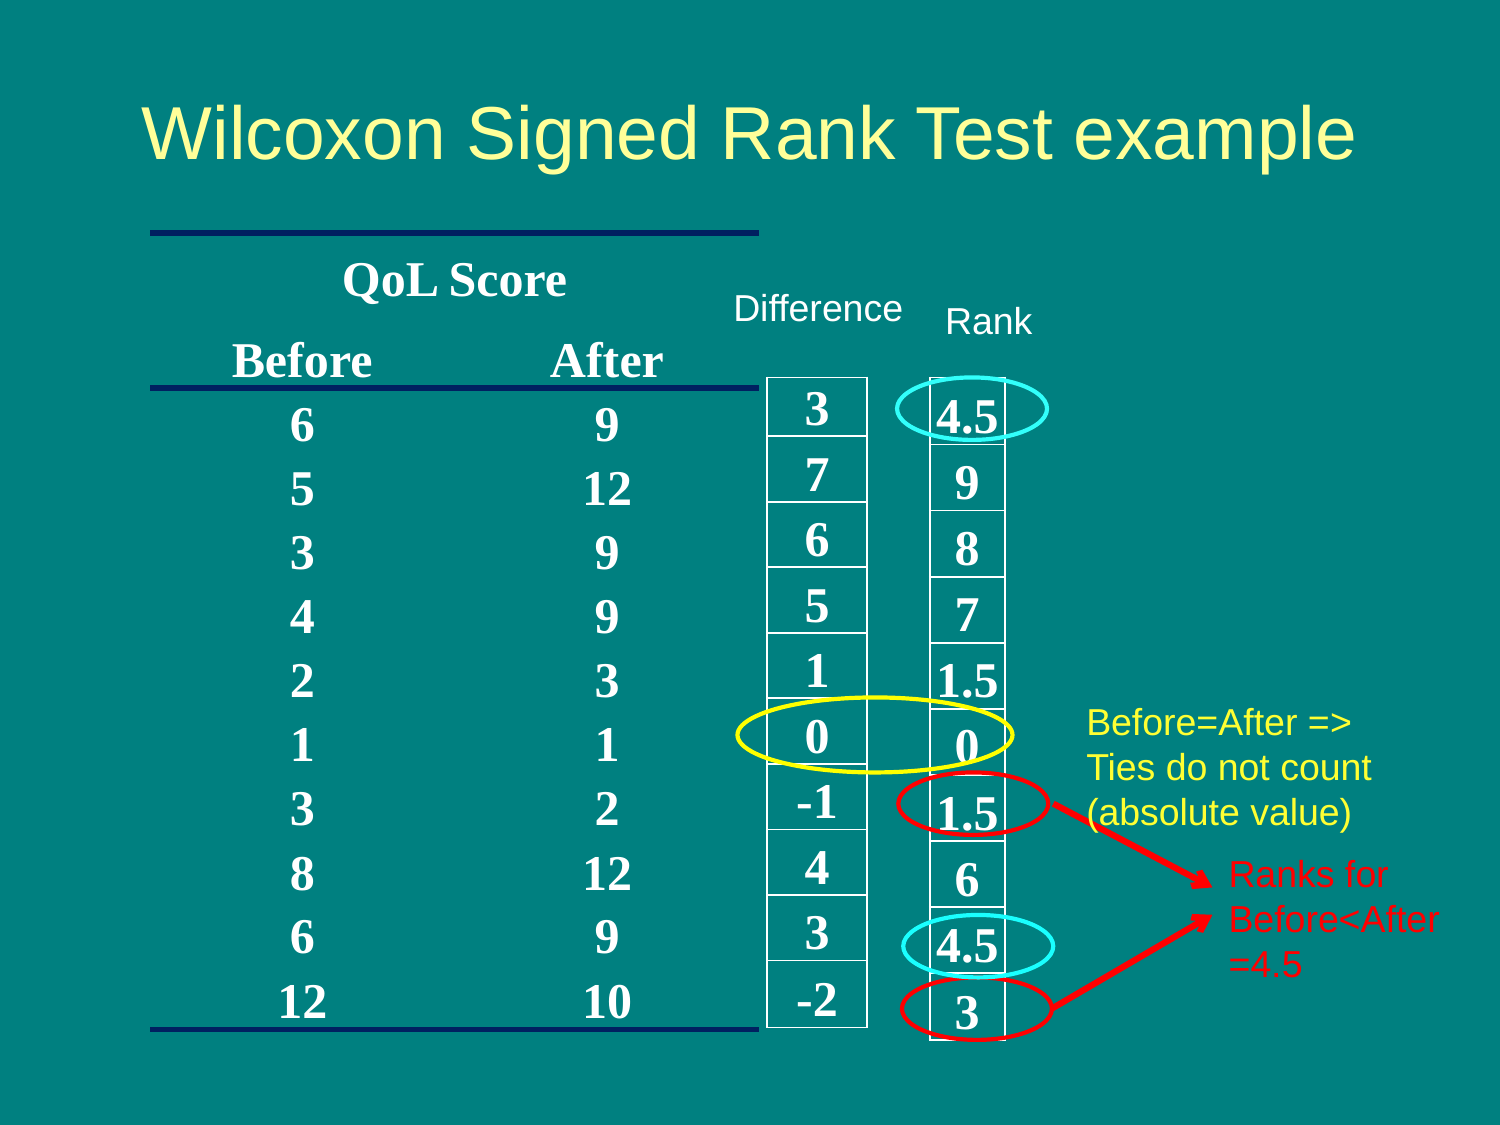

# Wilcoxon Signed Rank Test example
| QoL Score | |
| --- | --- |
| Before | After |
| 6 | 9 |
| 5 | 12 |
| 3 | 9 |
| 4 | 9 |
| 2 | 3 |
| 1 | 1 |
| 3 | 2 |
| 8 | 12 |
| 6 | 9 |
| 12 | 10 |
Difference
Rank
| 3 |
| --- |
| 7 |
| 6 |
| 5 |
| 1 |
| 0 |
| -1 |
| 4 |
| 3 |
| -2 |
| 4.5 |
| --- |
| 9 |
| 8 |
| 7 |
| 1.5 |
| 0 |
| 1.5 |
| 6 |
| 4.5 |
| 3 |
Before=After =>
Ties do not count
(absolute value)
Ranks for
Before<After
=4.5